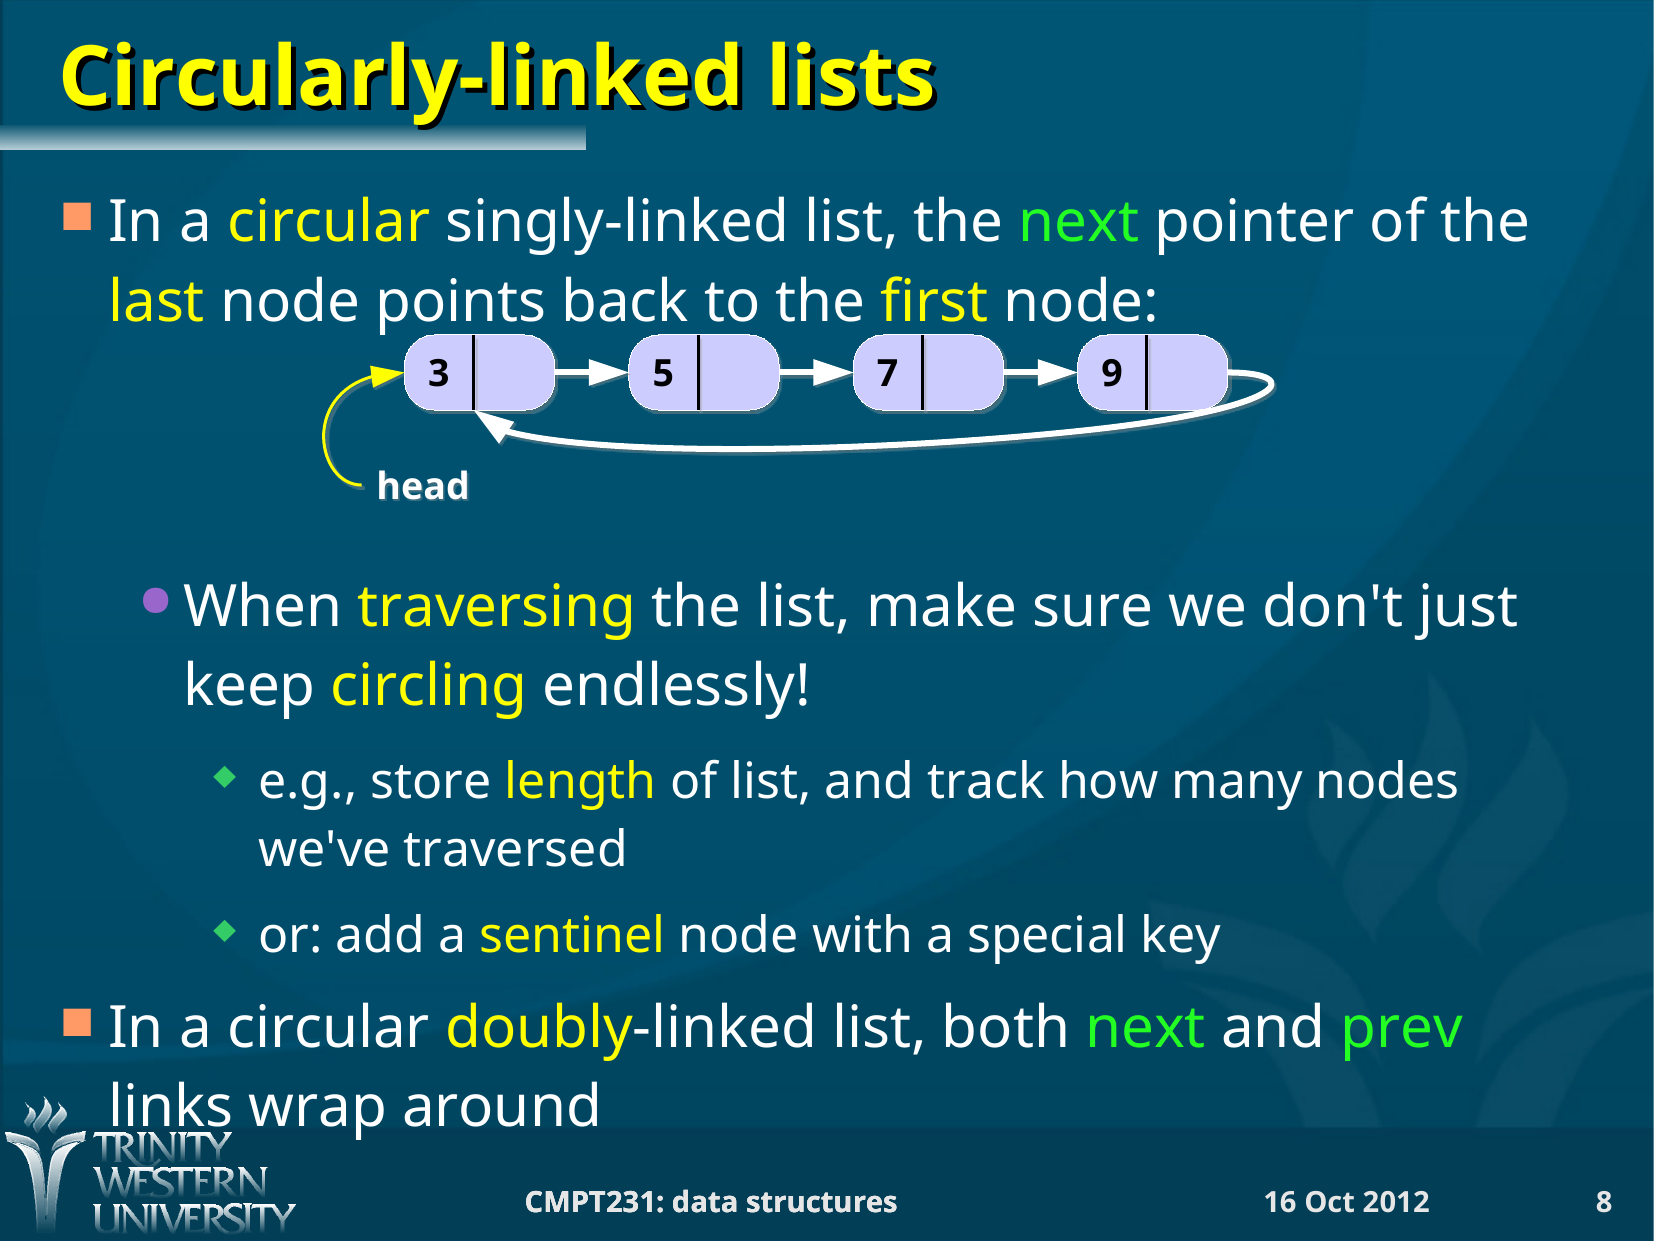

# Circularly-linked lists
In a circular singly-linked list, the next pointer of the last node points back to the first node:
When traversing the list, make sure we don't just keep circling endlessly!
e.g., store length of list, and track how many nodes we've traversed
or: add a sentinel node with a special key
In a circular doubly-linked list, both next and prev links wrap around
3
5
7
9
head
CMPT231: data structures
16 Oct 2012
8